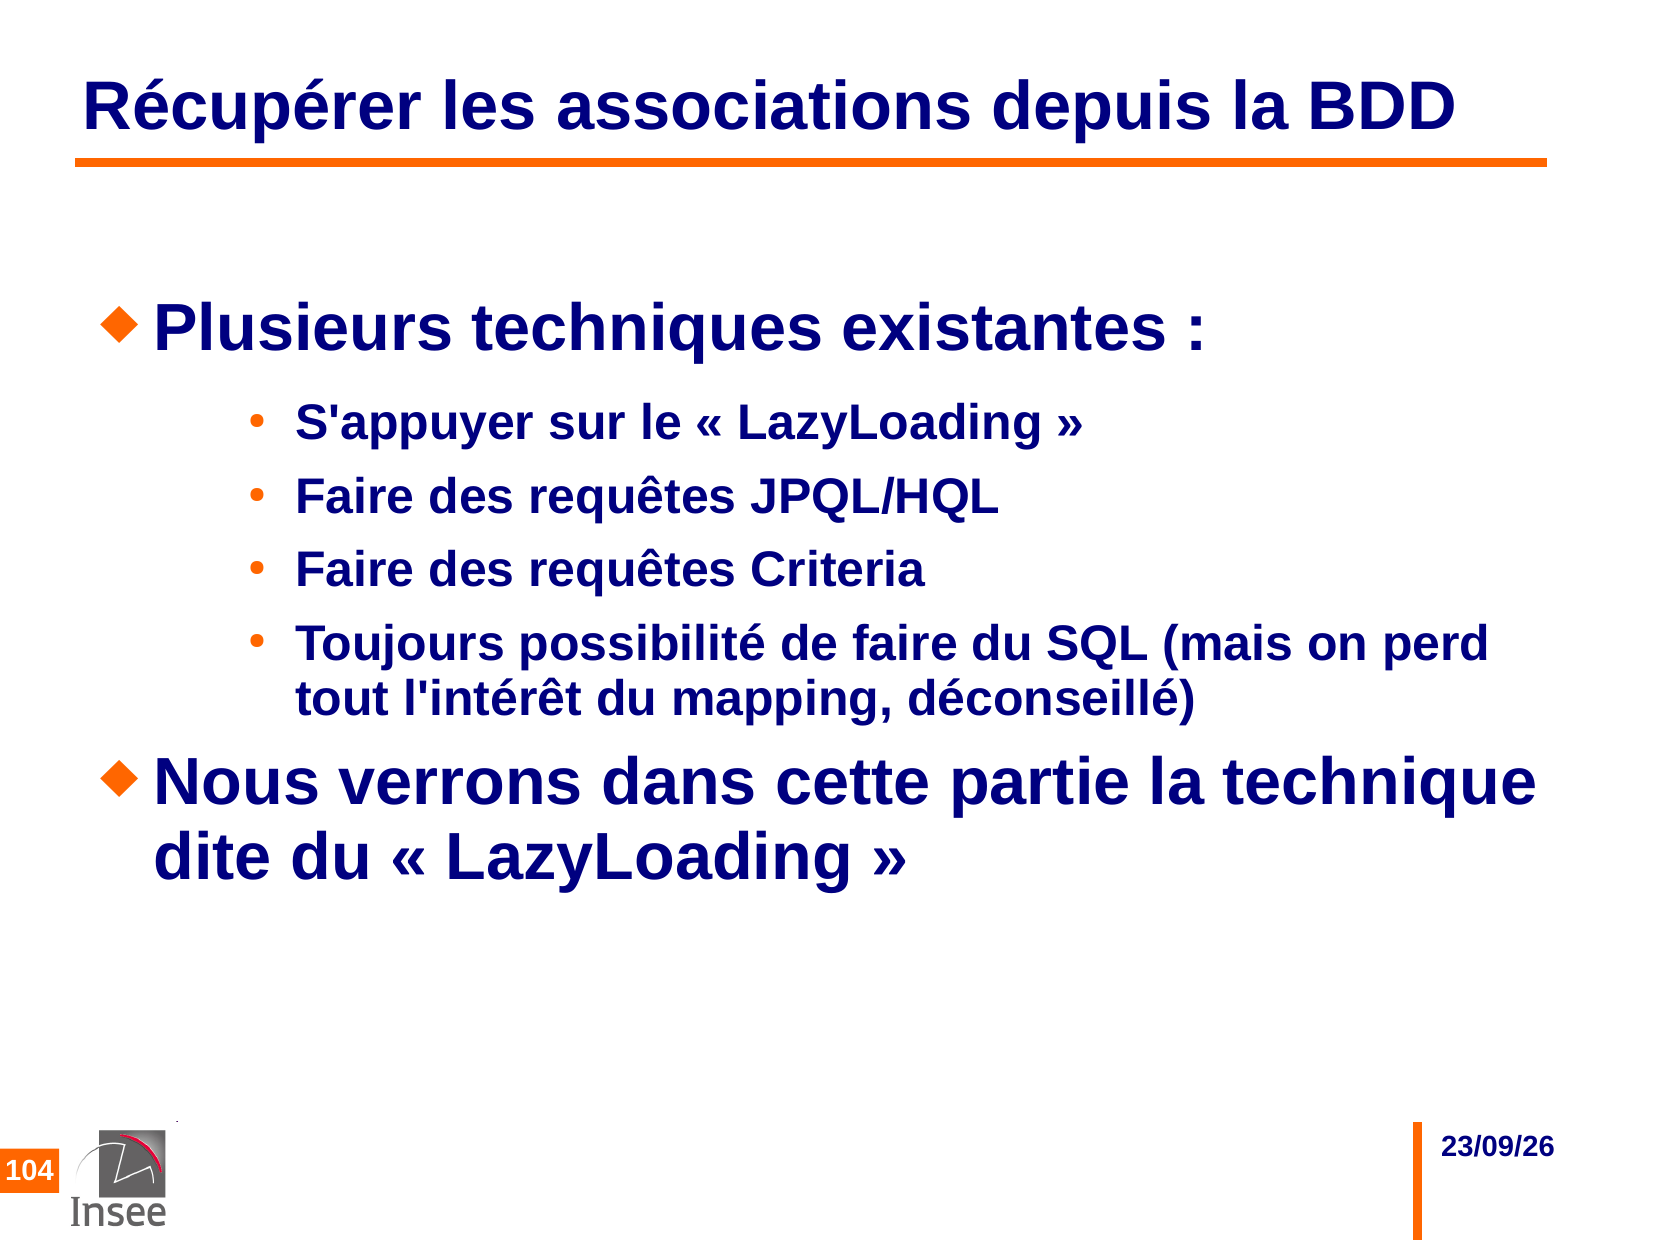

# Récupérer les associations depuis la BDD
Plusieurs techniques existantes :
S'appuyer sur le « LazyLoading »
Faire des requêtes JPQL/HQL
Faire des requêtes Criteria
Toujours possibilité de faire du SQL (mais on perd tout l'intérêt du mapping, déconseillé)
Nous verrons dans cette partie la technique dite du « LazyLoading »
104